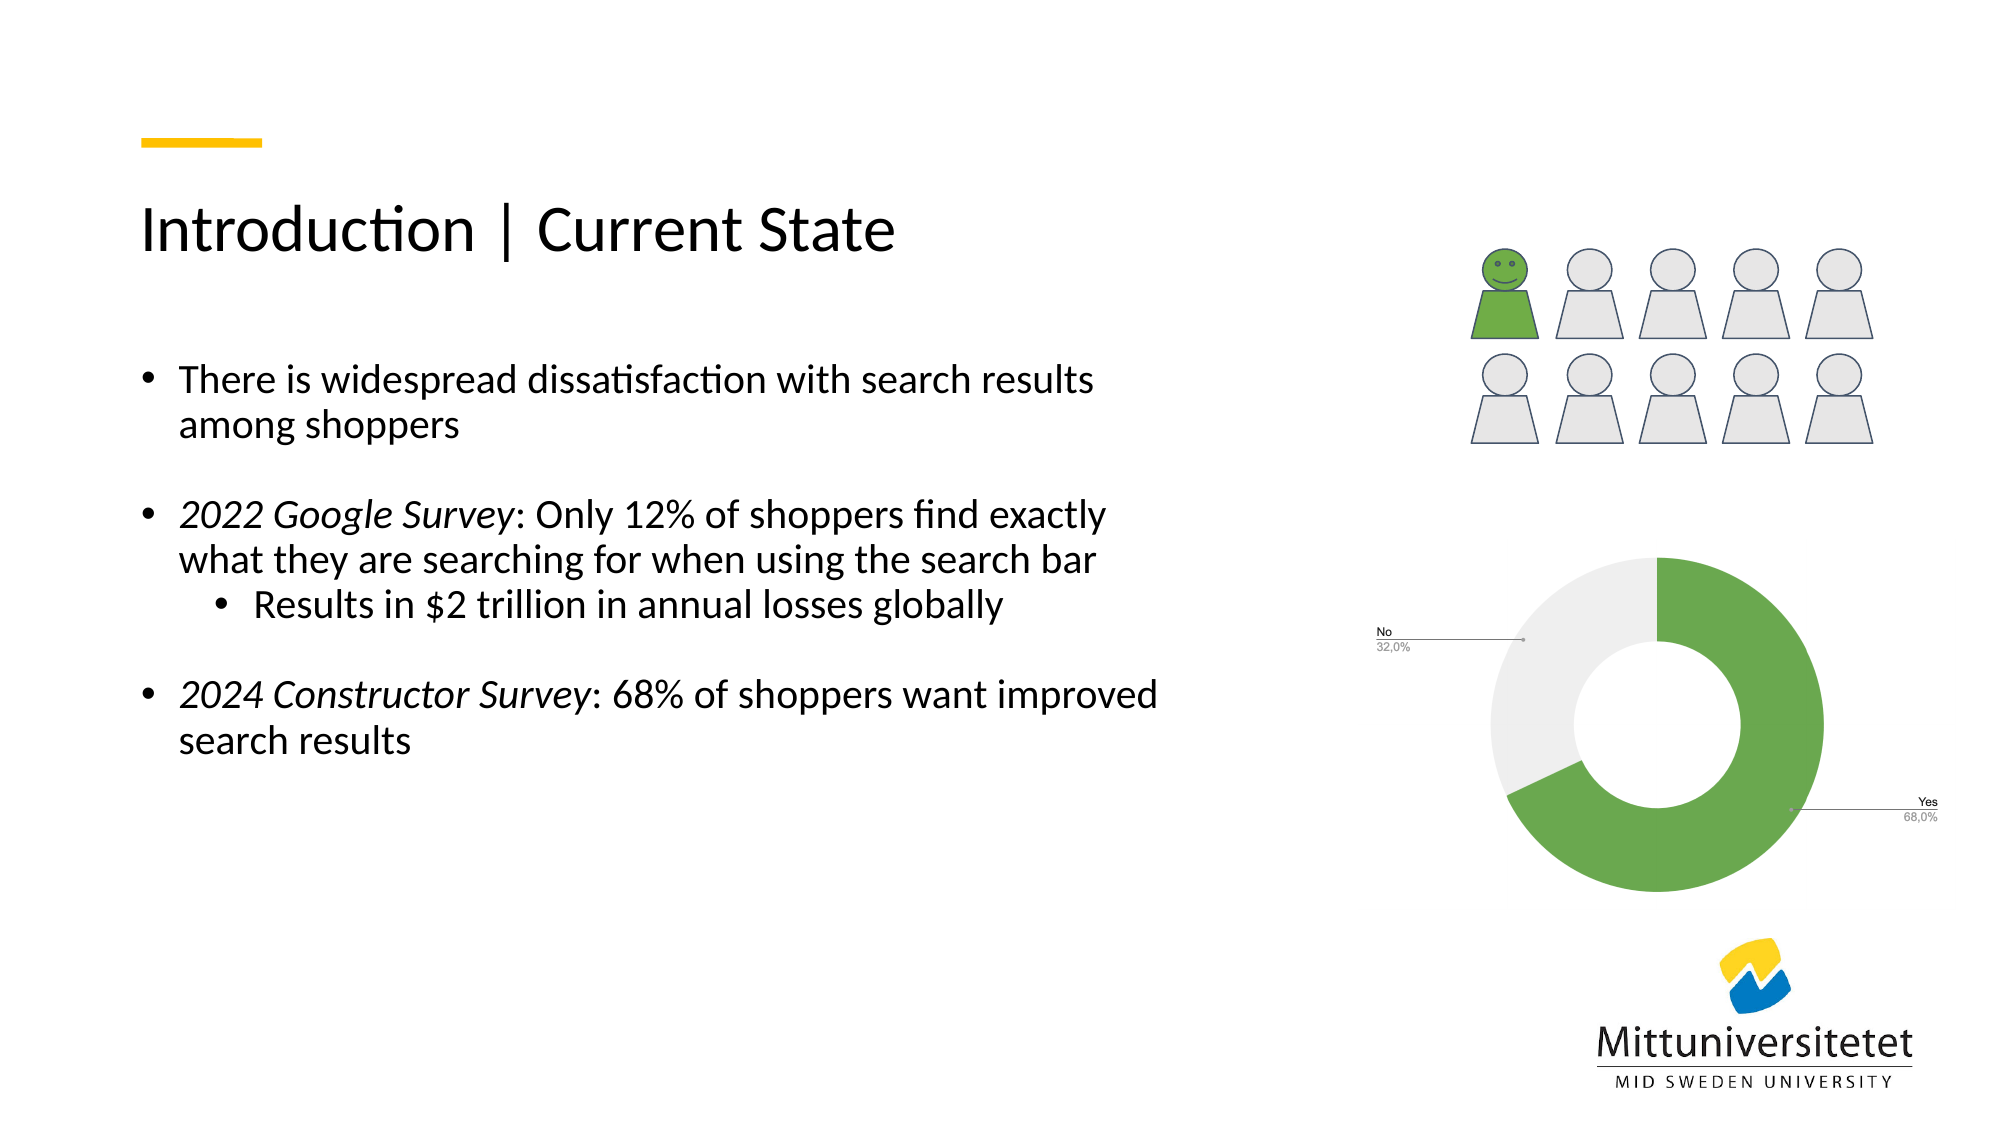

# Introduction | Current State
There is widespread dissatisfaction with search results among shoppers
2022 Google Survey: Only 12% of shoppers find exactly what they are searching for when using the search bar
Results in $2 trillion in annual losses globally
2024 Constructor Survey: 68% of shoppers want improved search results